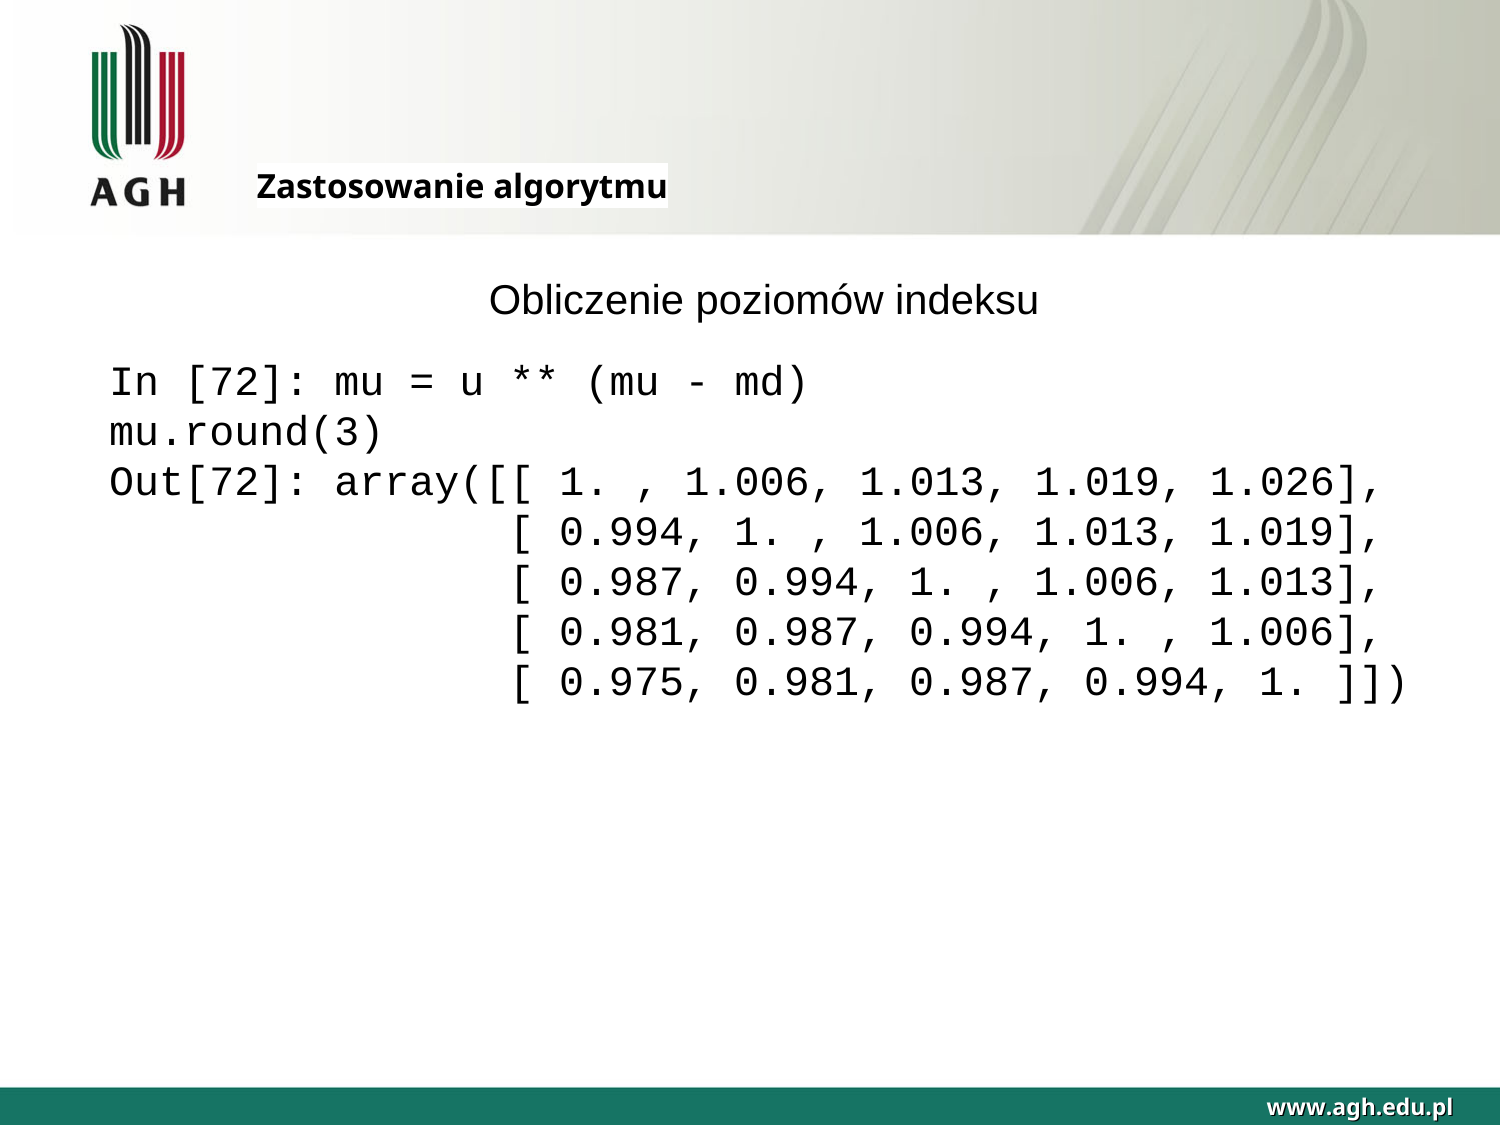

# Zastosowanie algorytmu
Obliczenie poziomów indeksu
In [72]: mu = u ** (mu - md)
mu.round(3)
Out[72]: array([[ 1. , 1.006, 1.013, 1.019, 1.026],
 [ 0.994, 1. , 1.006, 1.013, 1.019],
 [ 0.987, 0.994, 1. , 1.006, 1.013],
 [ 0.981, 0.987, 0.994, 1. , 1.006],
 [ 0.975, 0.981, 0.987, 0.994, 1. ]])
www.agh.edu.pl